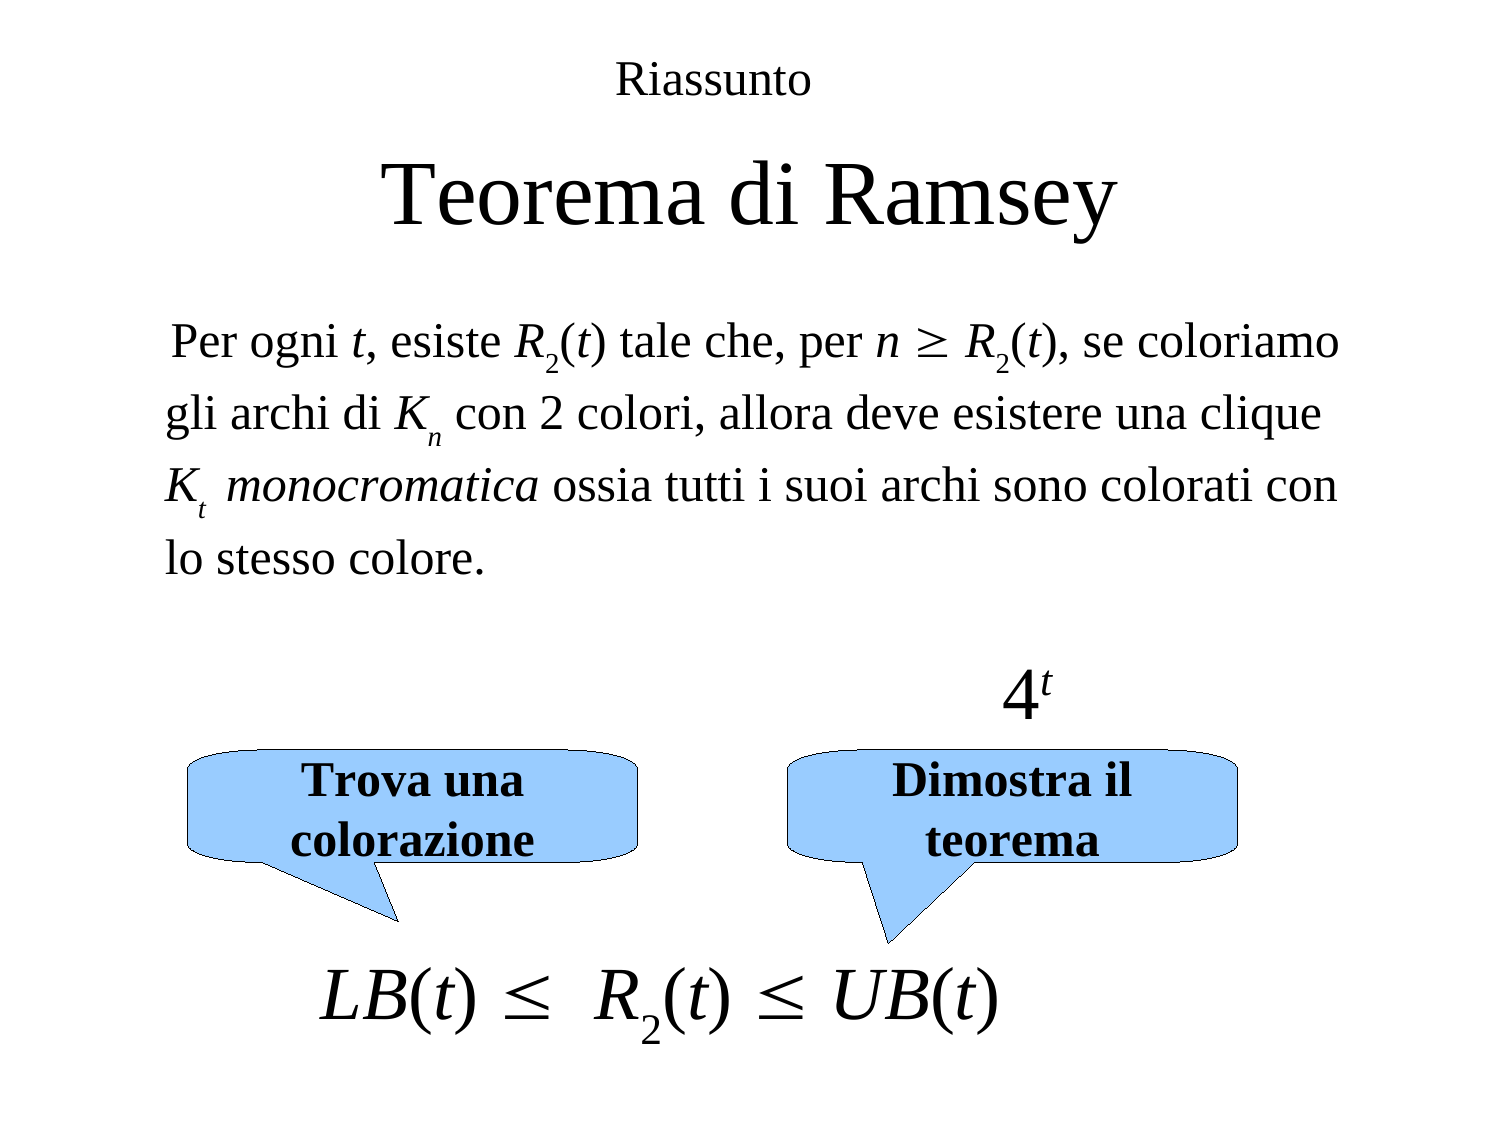

Riassunto
# Teorema di Ramsey
Per ogni t, esiste R2(t) tale che, per n ≥ R2(t), se coloriamo gli archi di Kn con 2 colori, allora deve esistere una clique Kt monocromatica ossia tutti i suoi archi sono colorati con lo stesso colore.
4t
Trova una colorazione
Dimostra il teorema
LB(t) ≤ R2(t) ≤ UB(t)